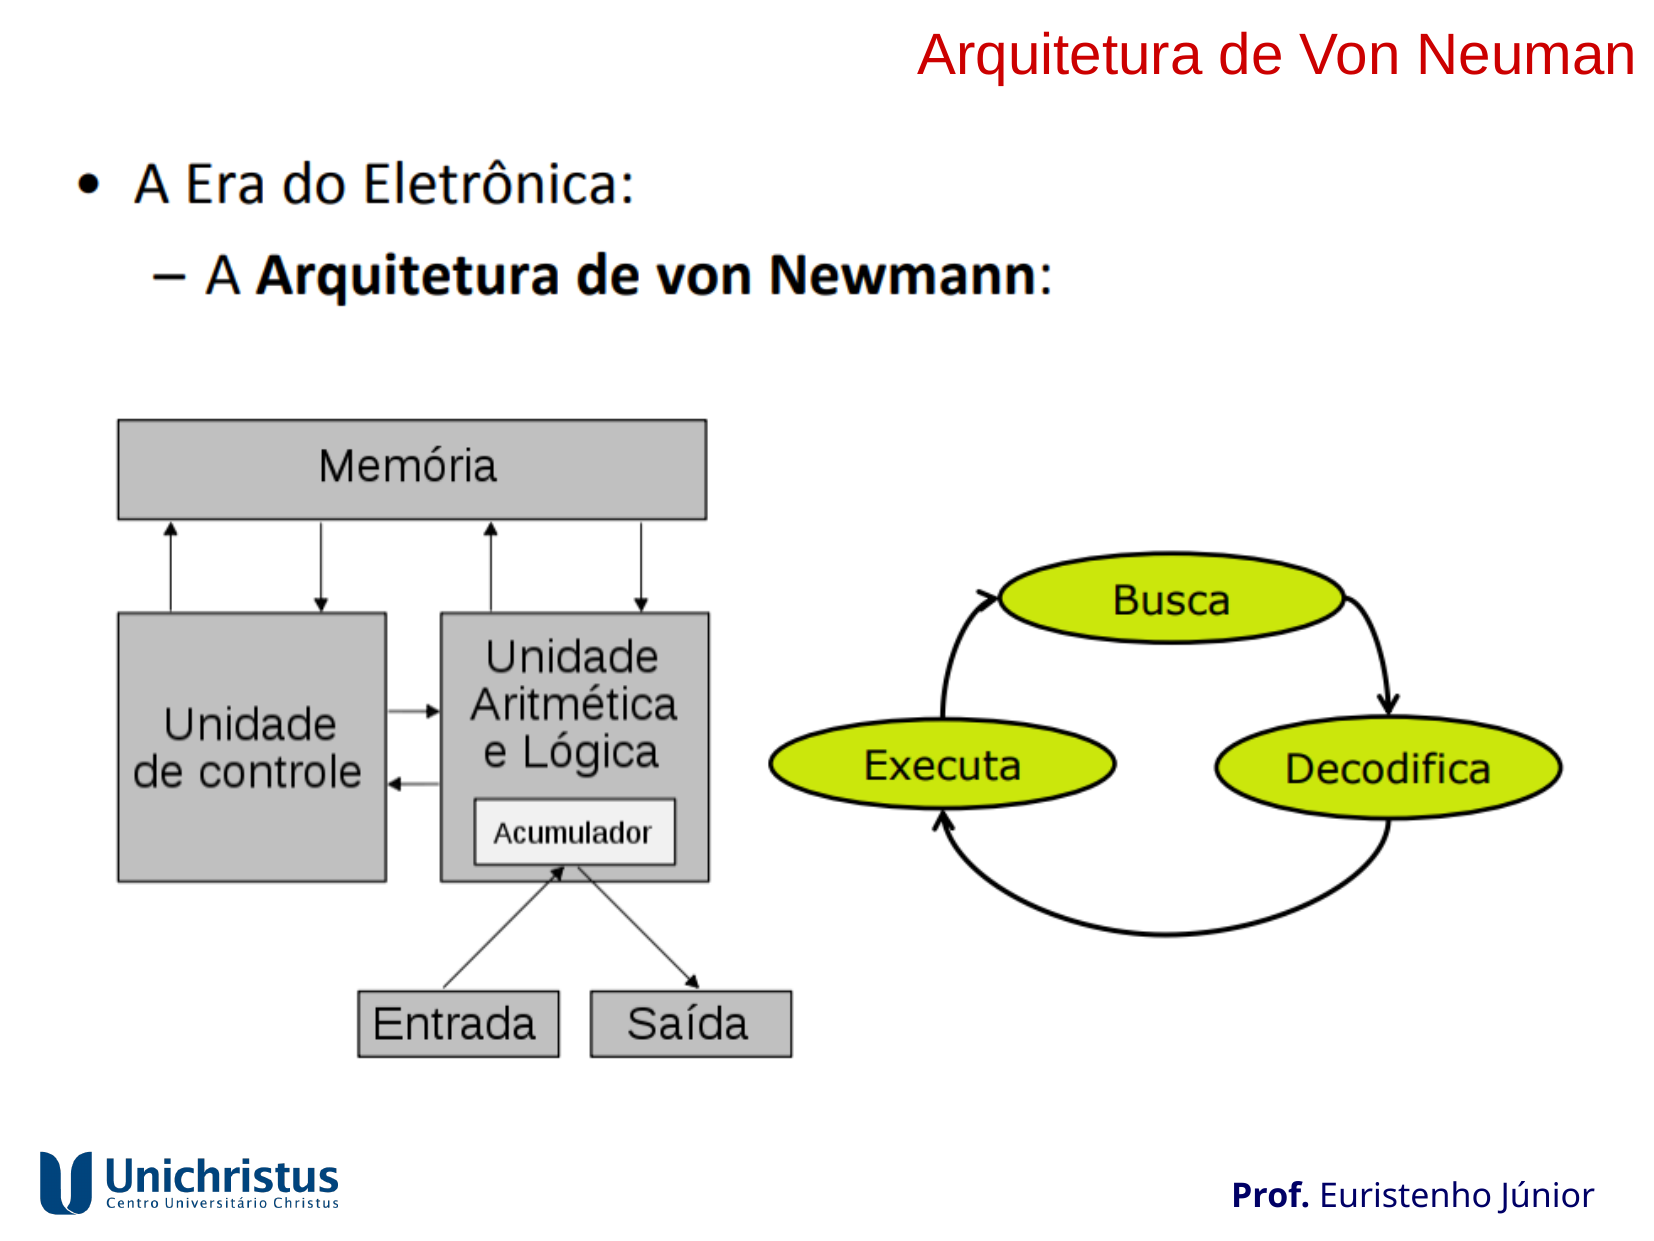

Arquitetura de Von Neuman
Prof. Euristenho Júnior